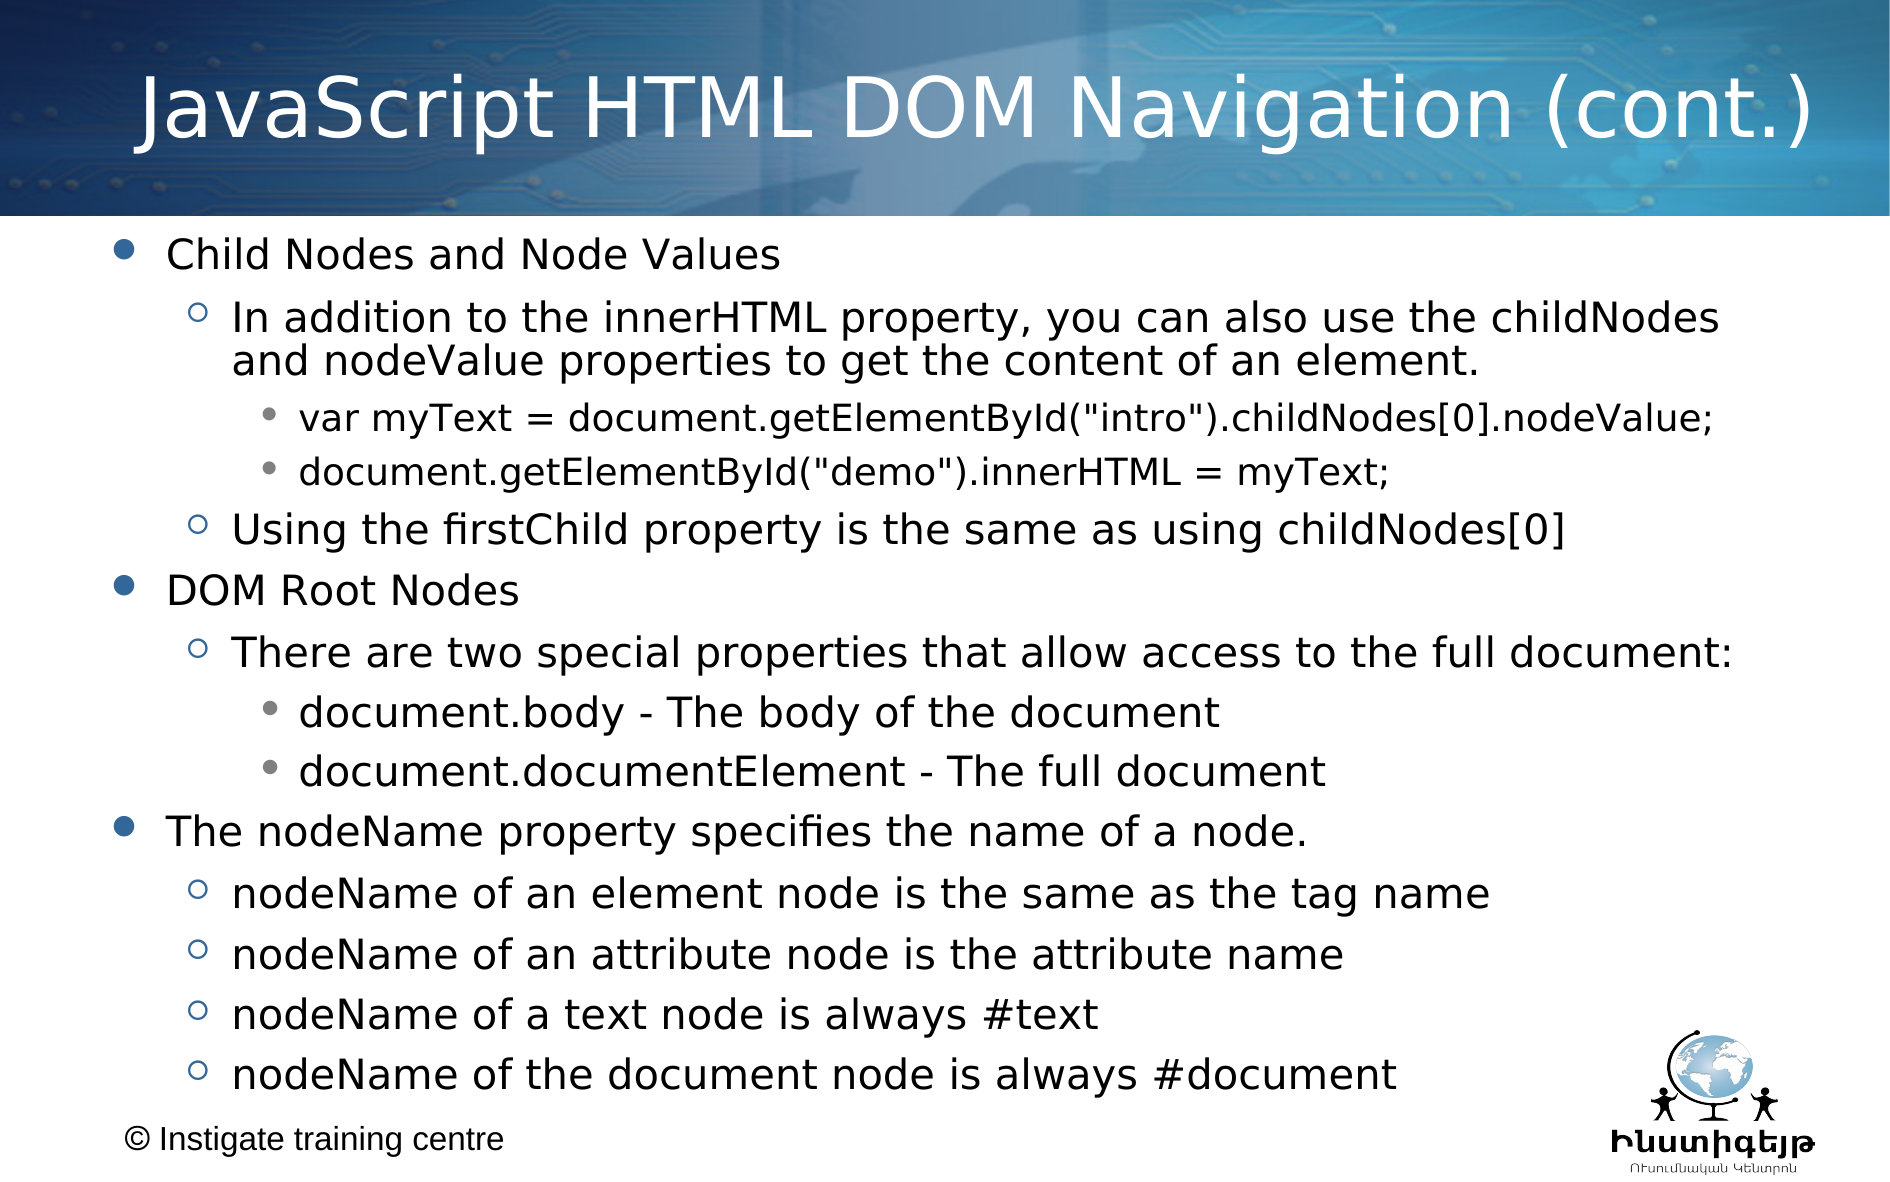

JavaScript HTML DOM Navigation (cont.)
# Child Nodes and Node Values
In addition to the innerHTML property, you can also use the childNodes and nodeValue properties to get the content of an element.
var myText = document.getElementById("intro").childNodes[0].nodeValue;
document.getElementById("demo").innerHTML = myText;
Using the firstChild property is the same as using childNodes[0]
DOM Root Nodes
There are two special properties that allow access to the full document:
document.body - The body of the document
document.documentElement - The full document
The nodeName property specifies the name of a node.
nodeName of an element node is the same as the tag name
nodeName of an attribute node is the attribute name
nodeName of a text node is always #text
nodeName of the document node is always #document